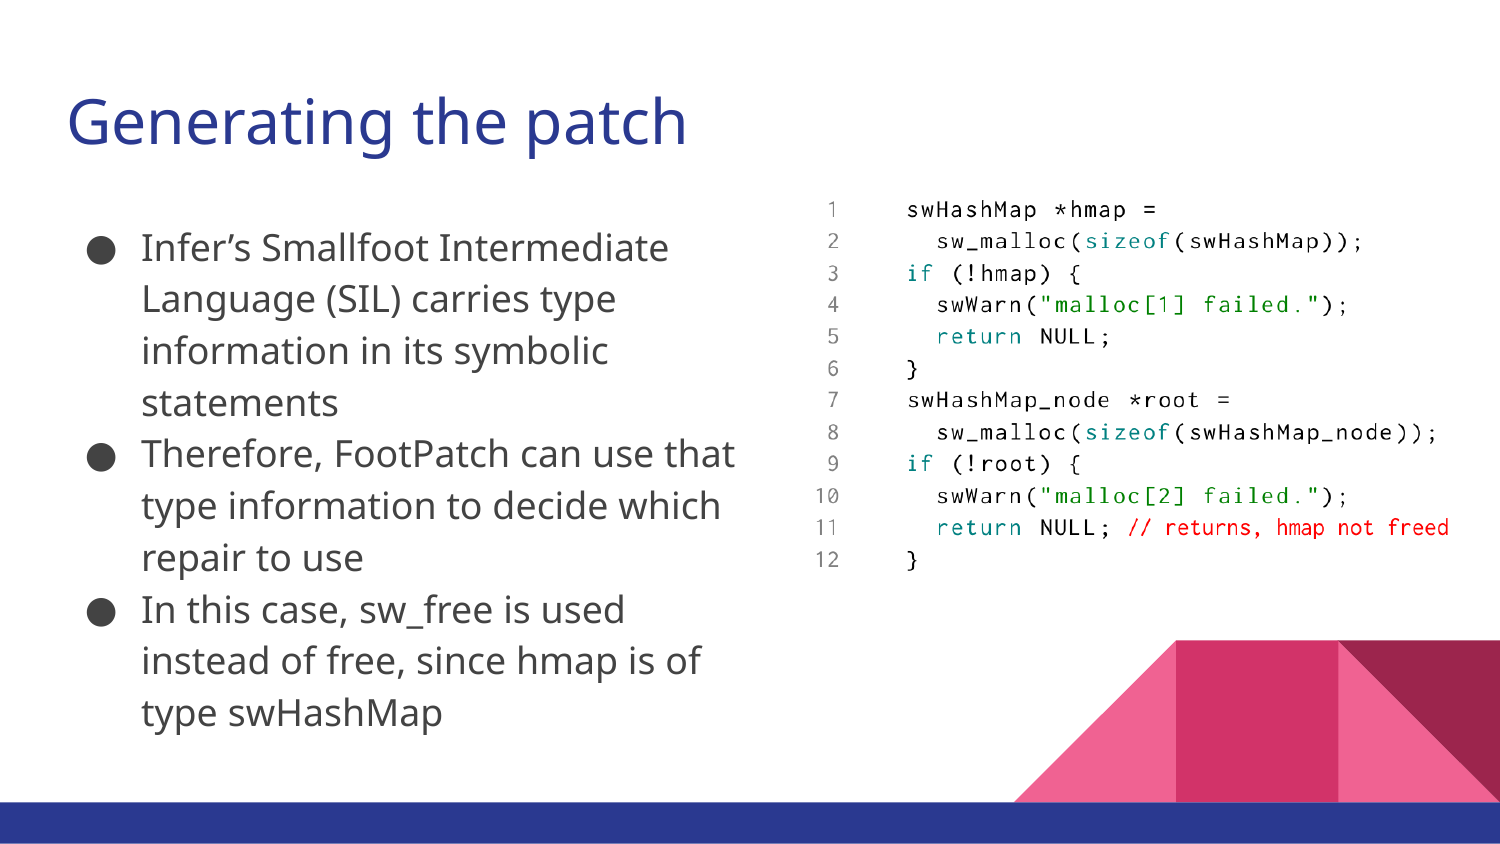

# Generating the patch
Infer’s Smallfoot Intermediate Language (SIL) carries type information in its symbolic statements
Therefore, FootPatch can use that type information to decide which repair to use
In this case, sw_free is used instead of free, since hmap is of type swHashMap